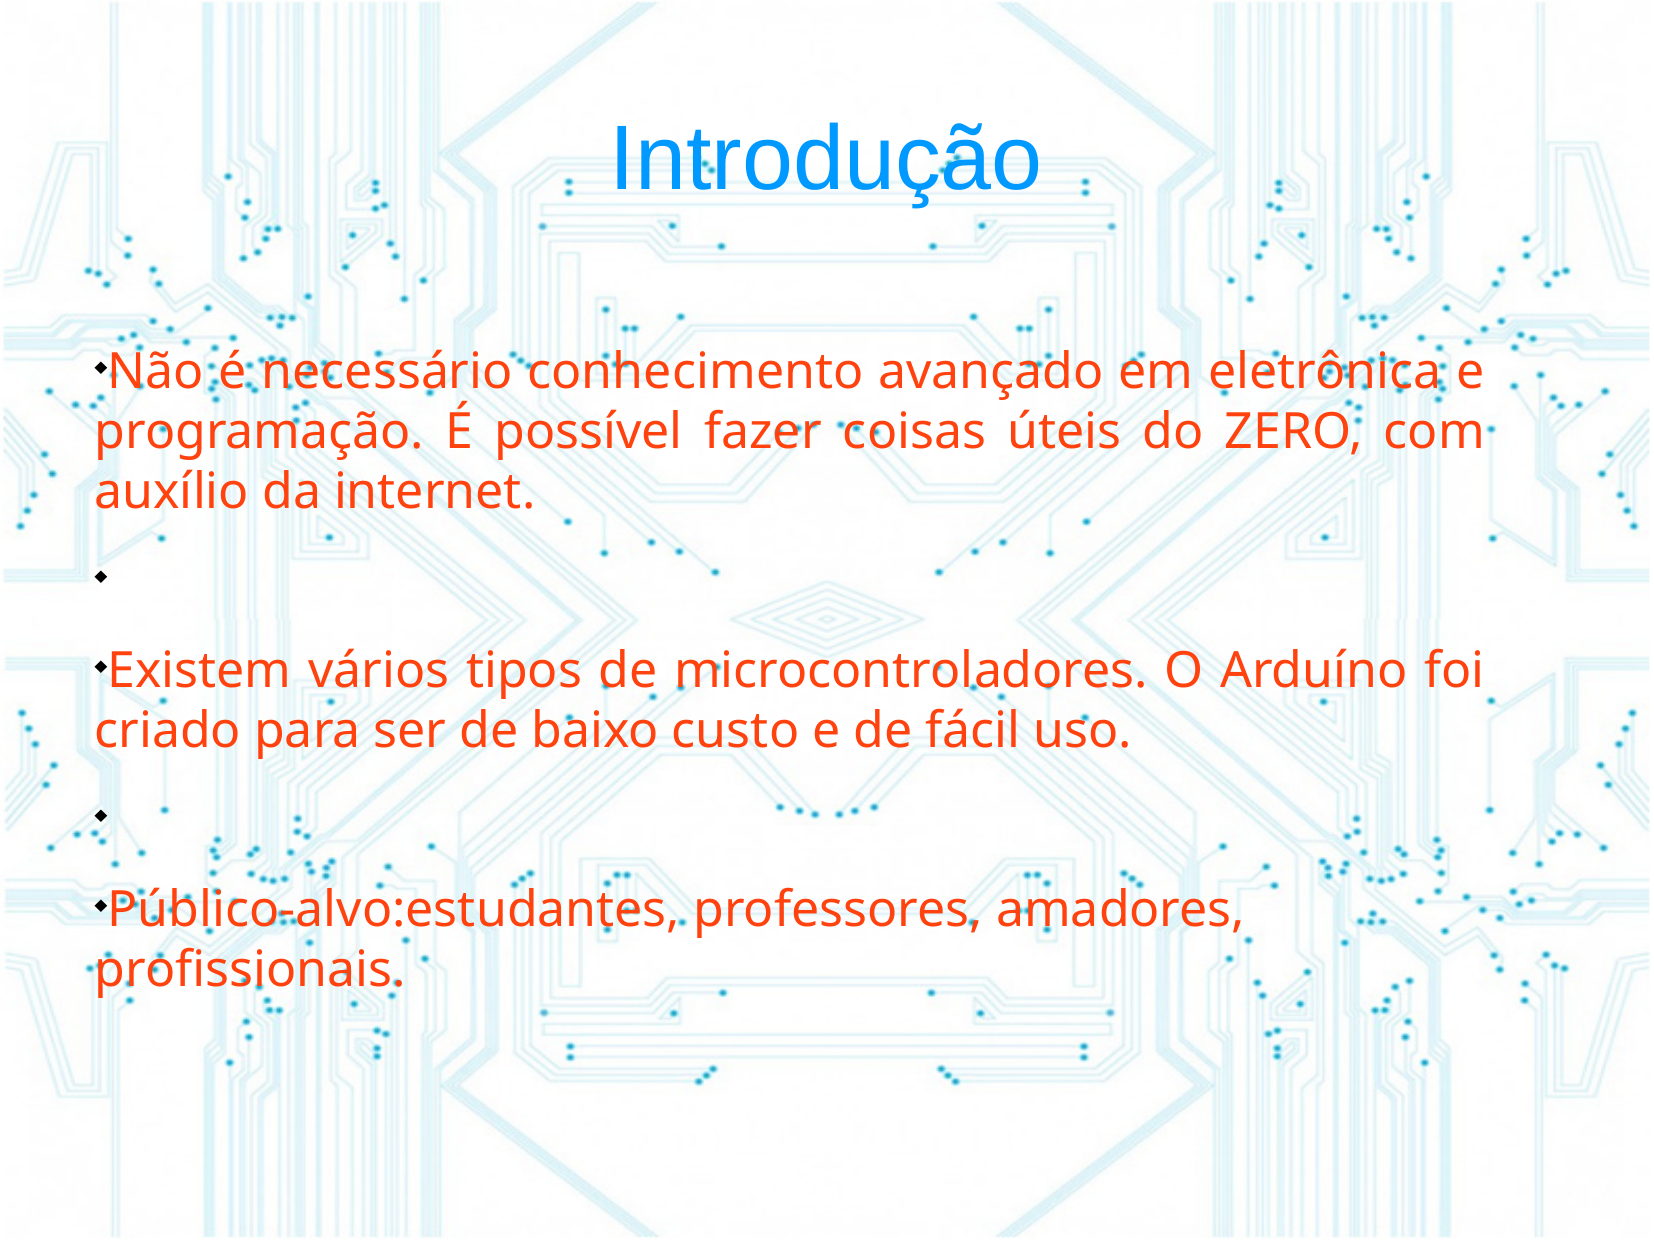

# Introdução
Não é necessário conhecimento avançado em eletrônica e programação. É possível fazer coisas úteis do ZERO, com auxílio da internet.
Existem vários tipos de microcontroladores. O Arduíno foi criado para ser de baixo custo e de fácil uso.
Público-alvo:estudantes, professores, amadores, profissionais.